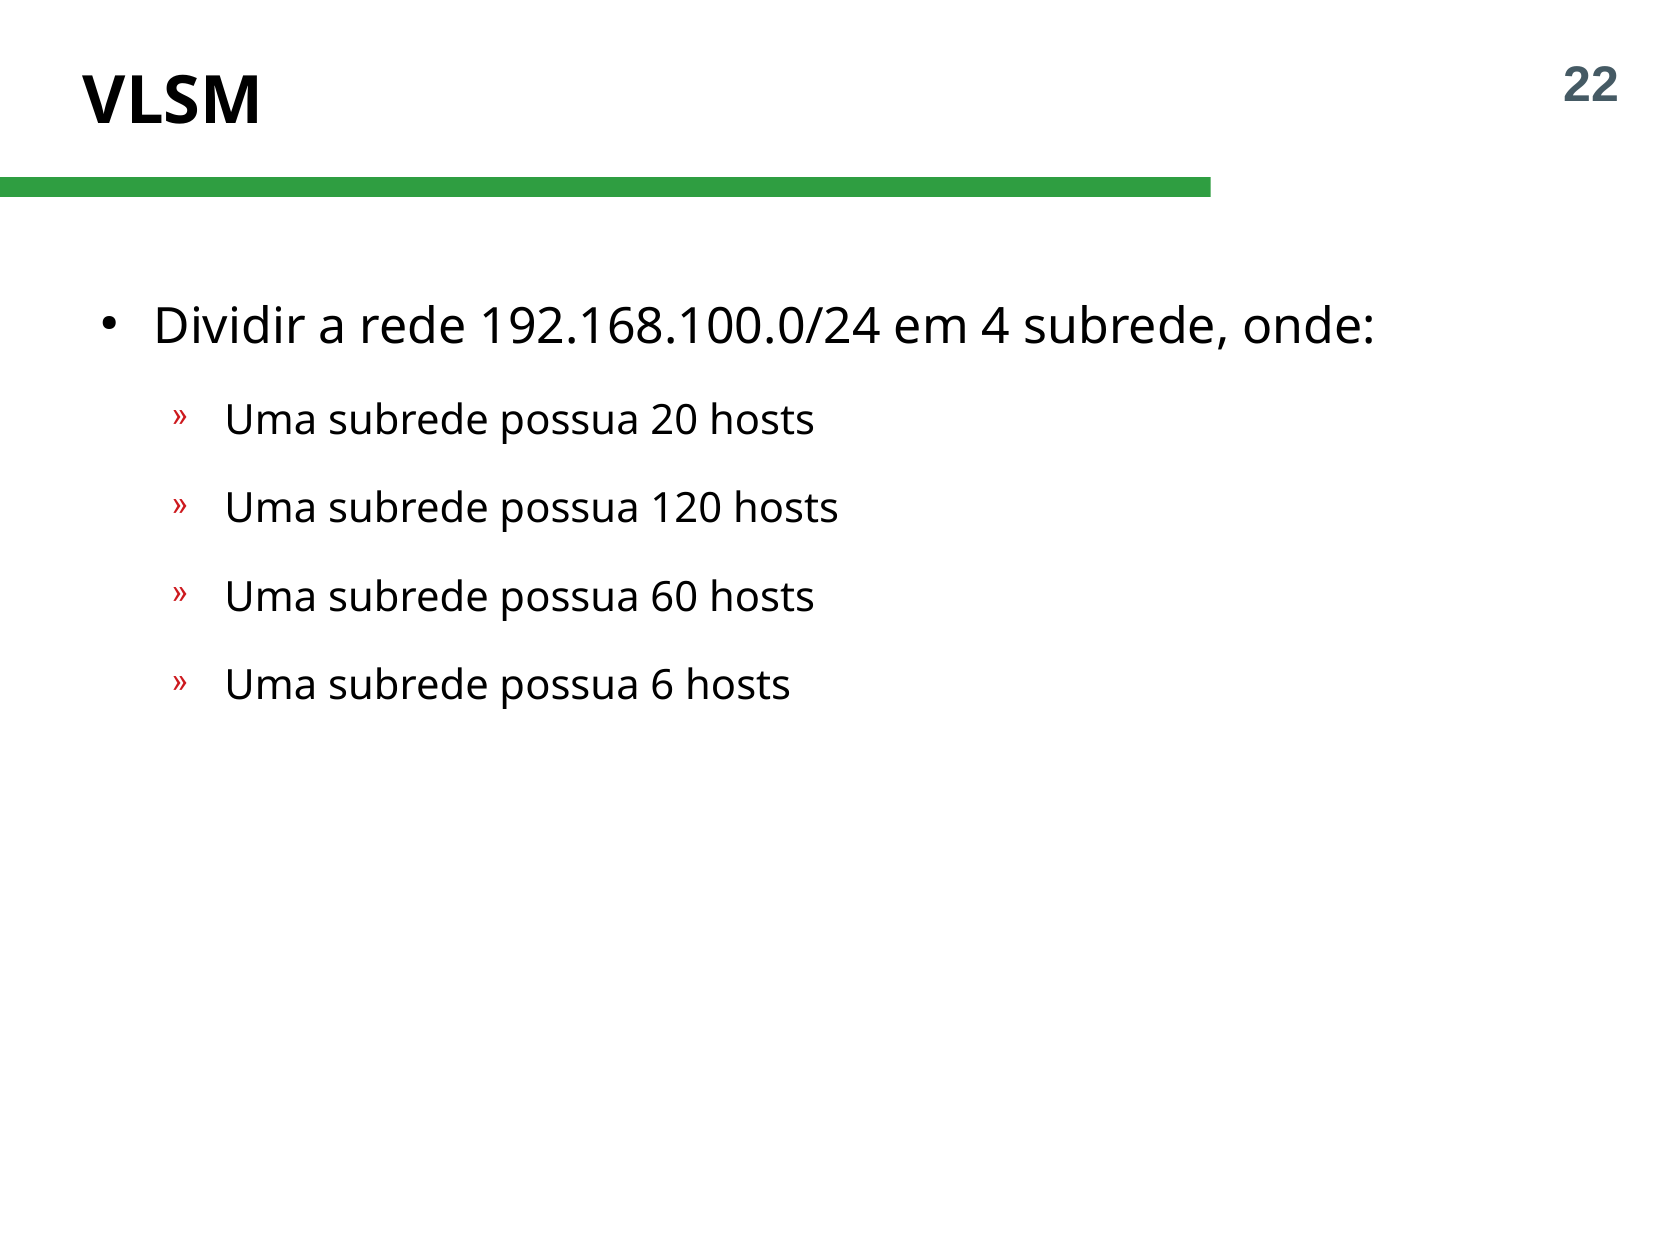

# VLSM
Dividir a rede 192.168.100.0/24 em 4 subrede, onde:
Uma subrede possua 20 hosts
Uma subrede possua 120 hosts
Uma subrede possua 60 hosts
Uma subrede possua 6 hosts